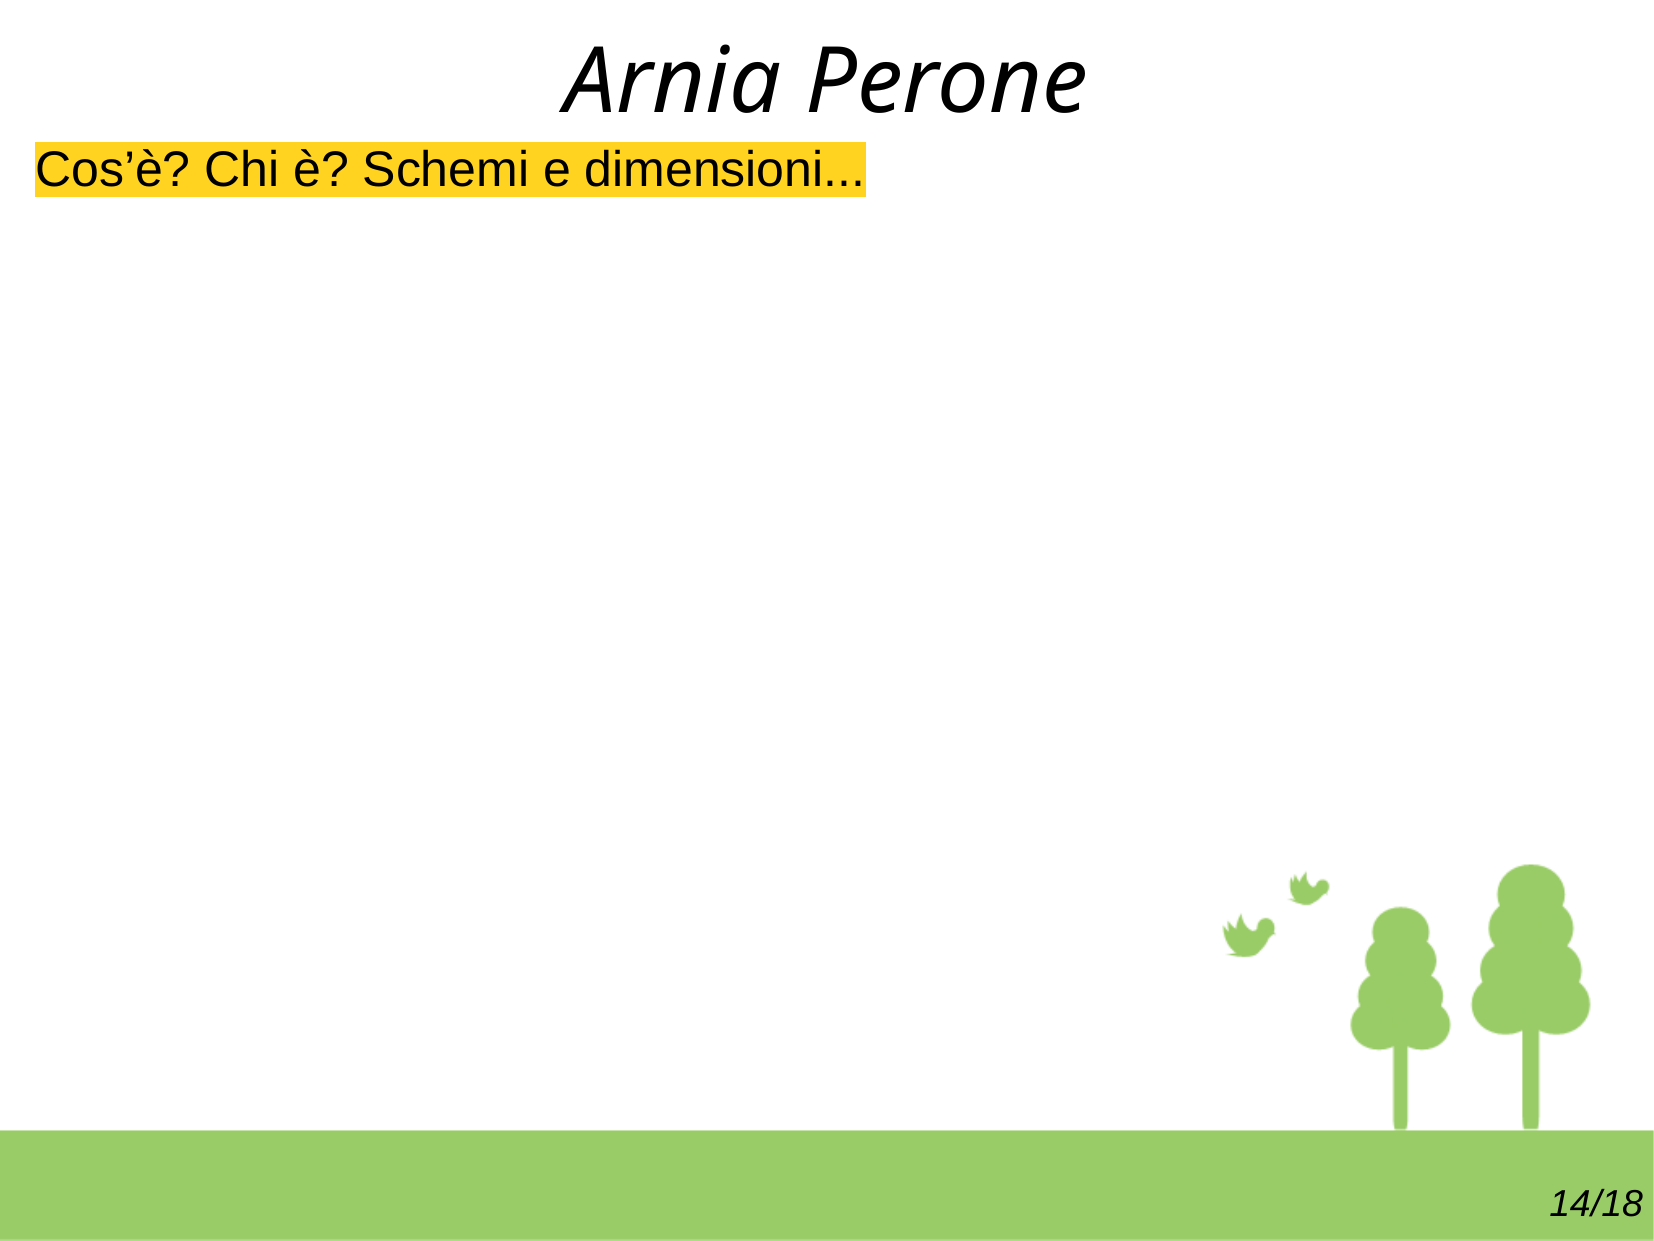

# Arnia Perone
Cos’è? Chi è? Schemi e dimensioni...